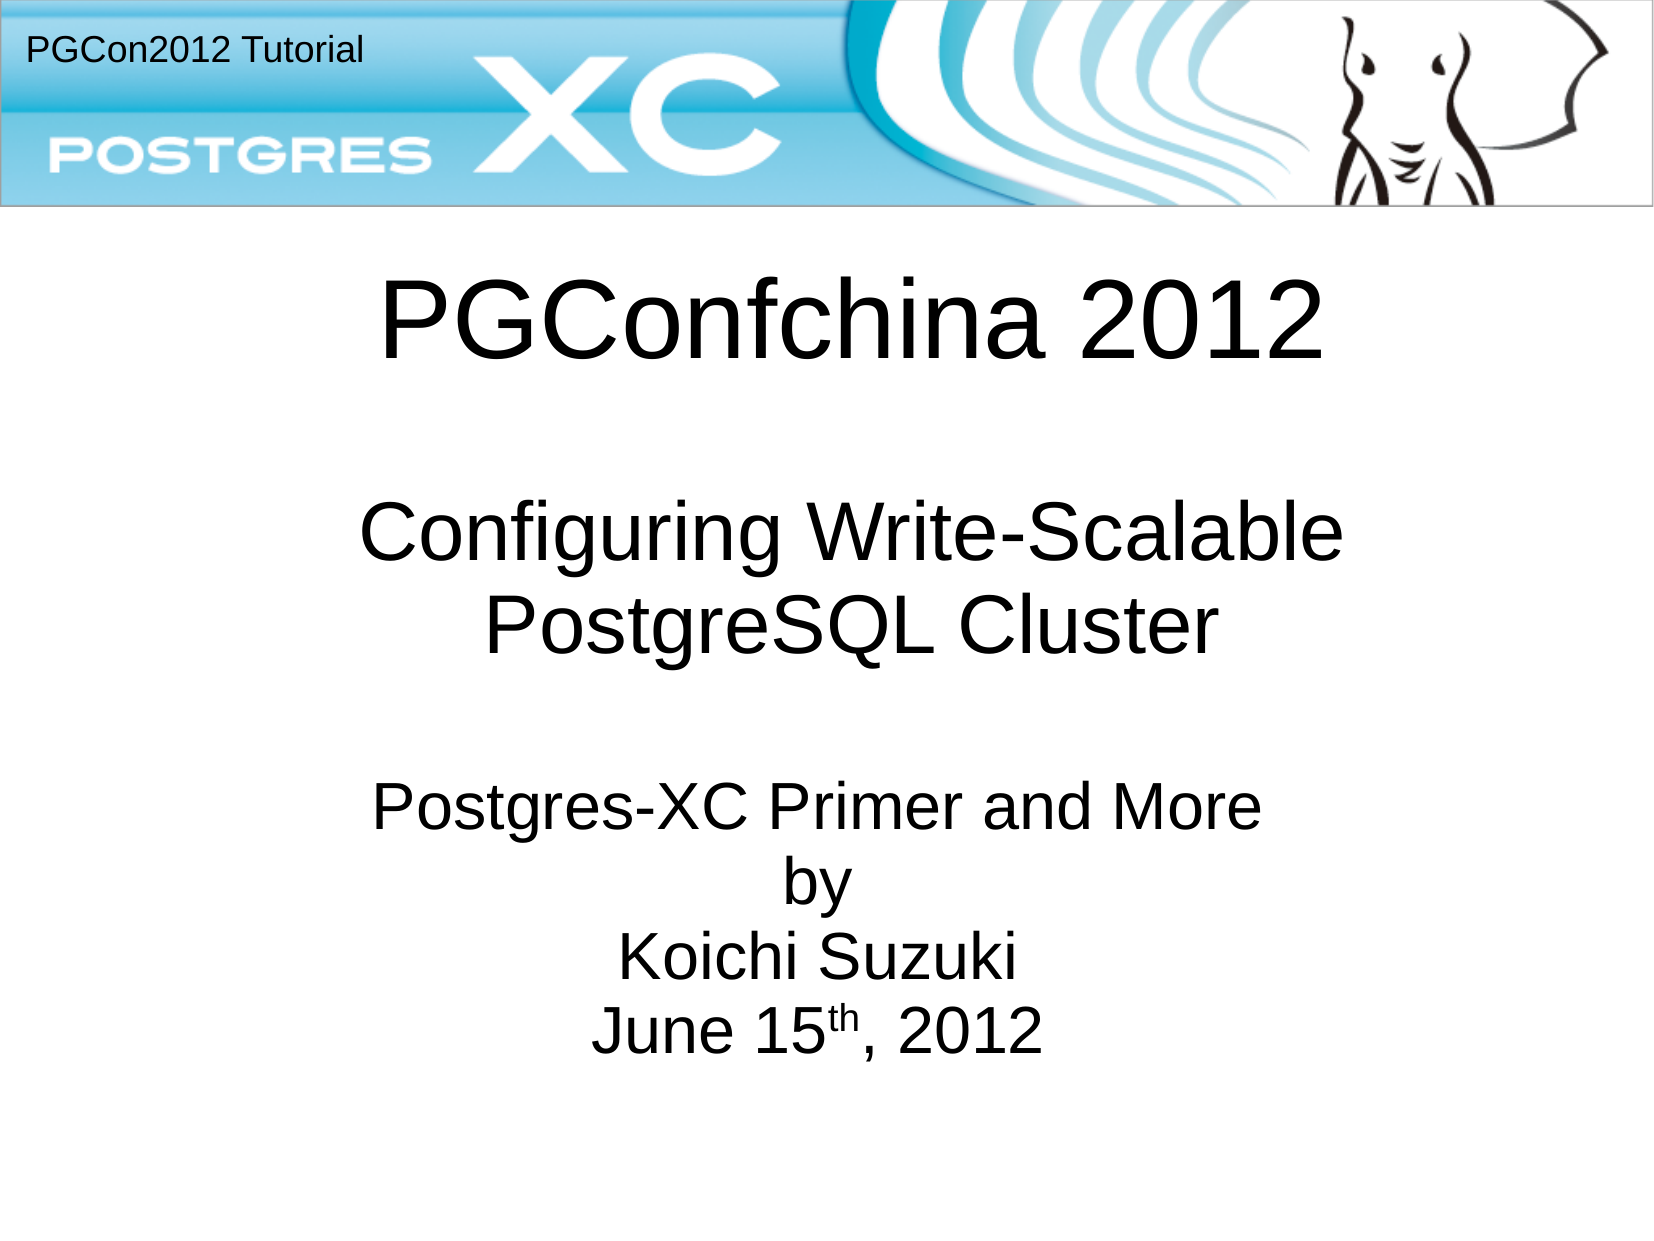

PGCon2012 Tutorial
# PGConfchina 2012 Configuring Write-Scalable PostgreSQL Cluster
Postgres-XC Primer and More
by
Koichi Suzuki
June 15th, 2012